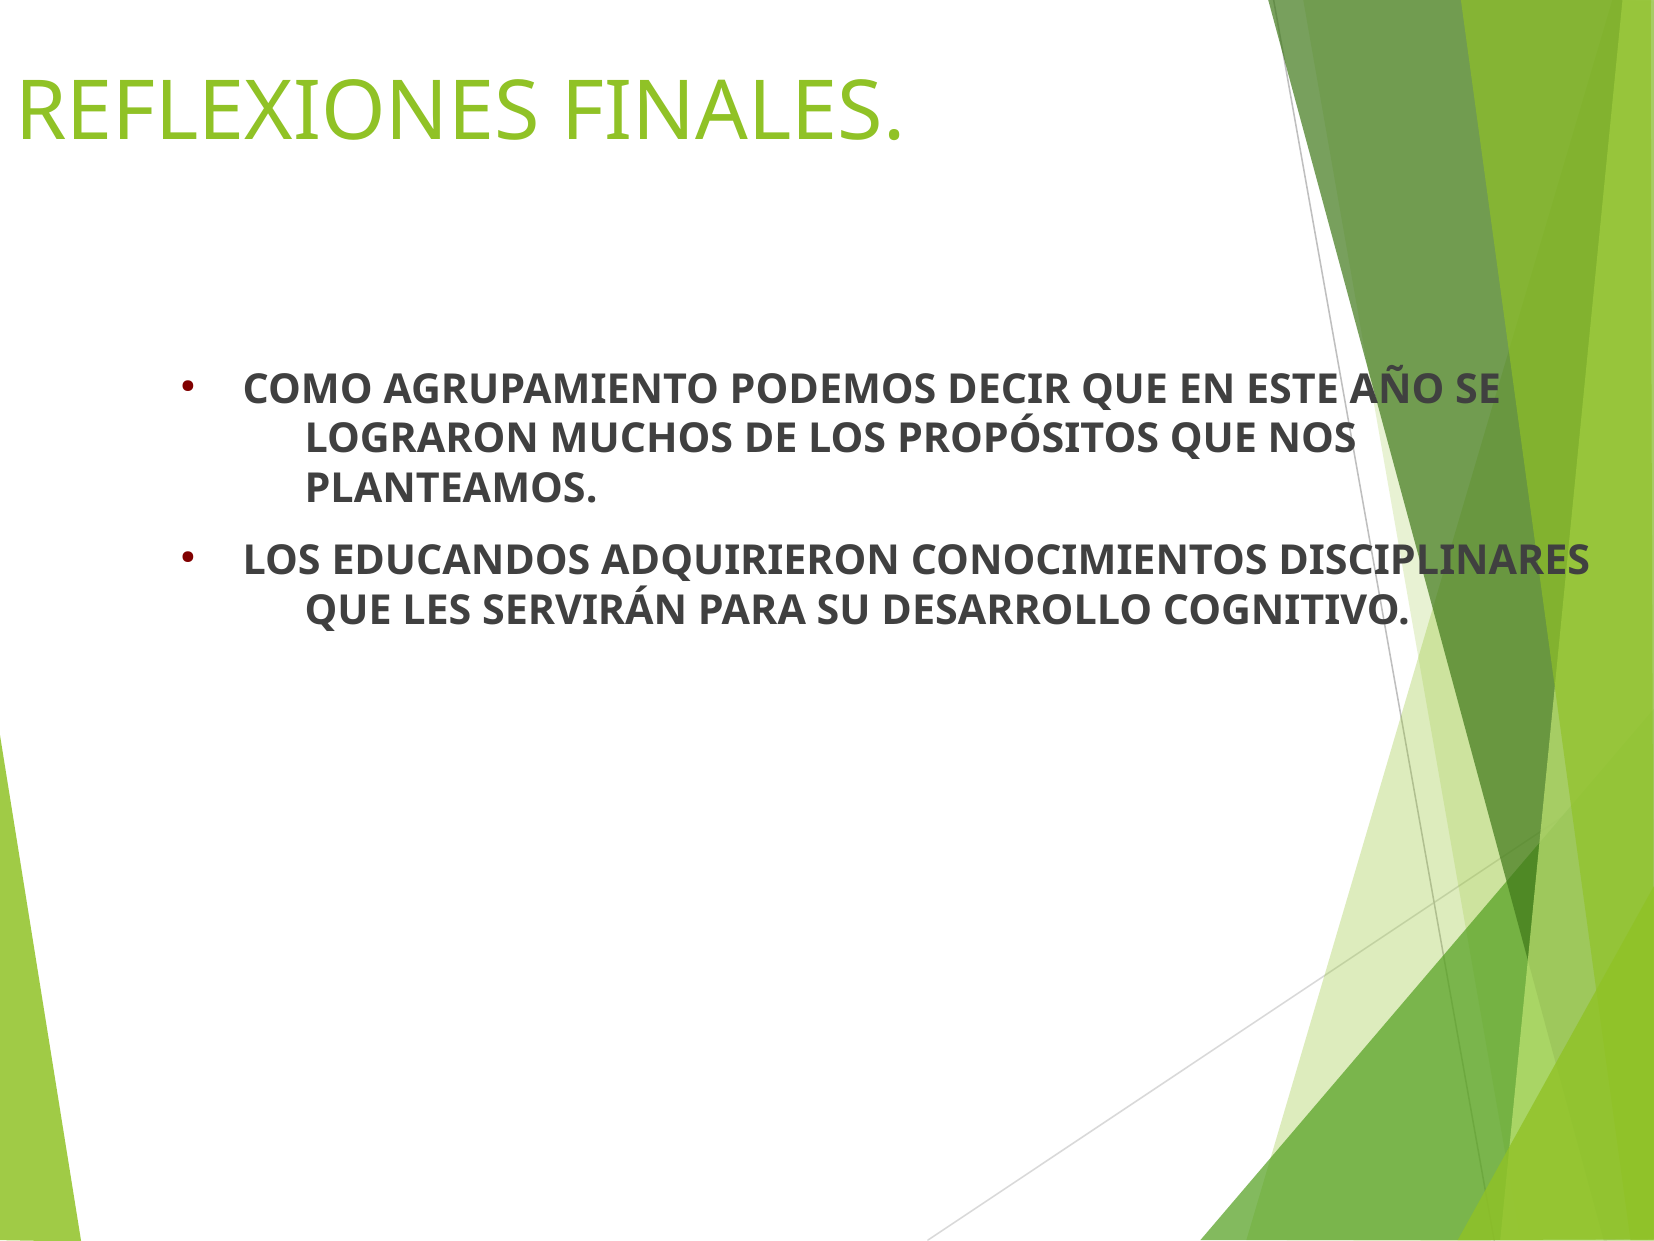

# REFLEXIONES FINALES.
COMO AGRUPAMIENTO PODEMOS DECIR QUE EN ESTE AÑO SE LOGRARON MUCHOS DE LOS PROPÓSITOS QUE NOS PLANTEAMOS.
LOS EDUCANDOS ADQUIRIERON CONOCIMIENTOS DISCIPLINARES QUE LES SERVIRÁN PARA SU DESARROLLO COGNITIVO.